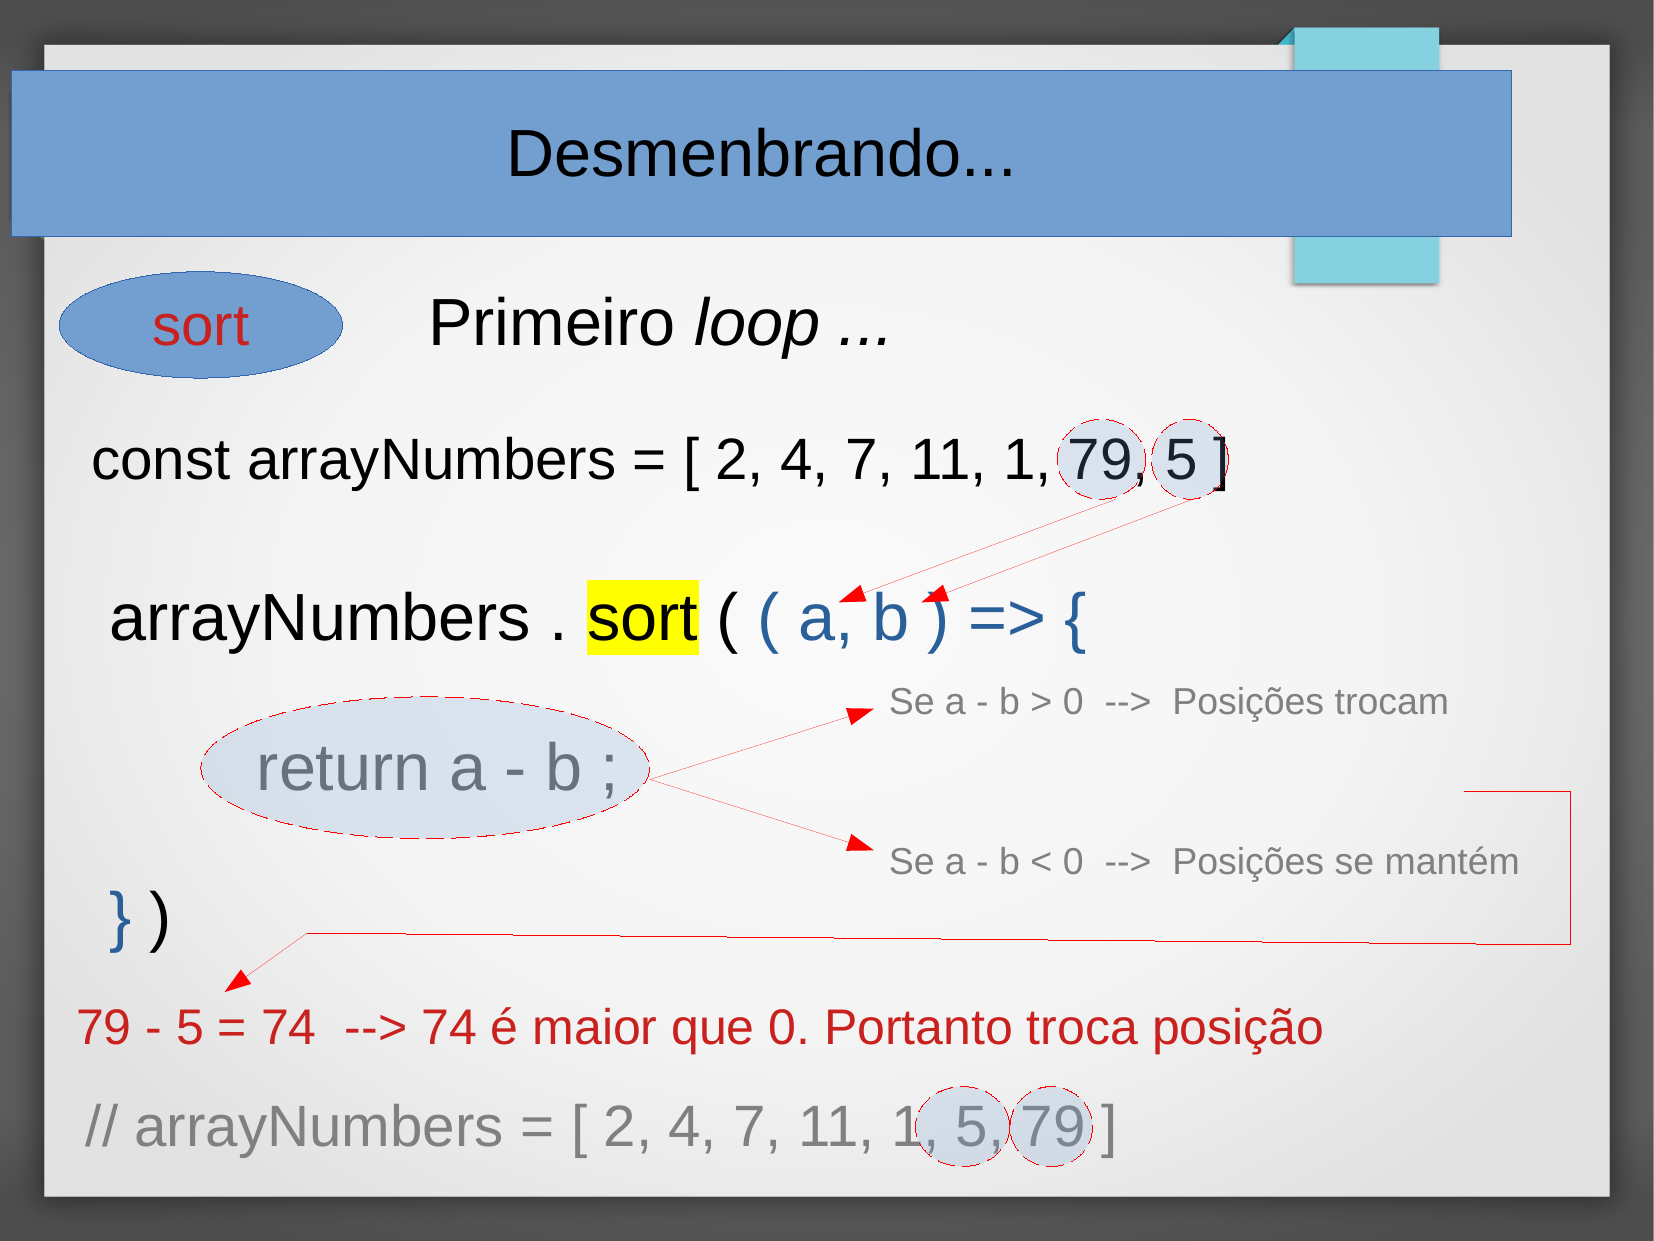

Desmenbrando...
sort
Primeiro loop ...
const arrayNumbers = [ 2, 4, 7, 11, 1, 79, 5 ]
arrayNumbers . sort ( ( a, b ) => {
		return a - b ;
} )
Se a - b > 0 --> Posições trocam
Se a - b < 0 --> Posições se mantém
 79 - 5 = 74 --> 74 é maior que 0. Portanto troca posição
// arrayNumbers = [ 2, 4, 7, 11, 1, 5, 79 ]